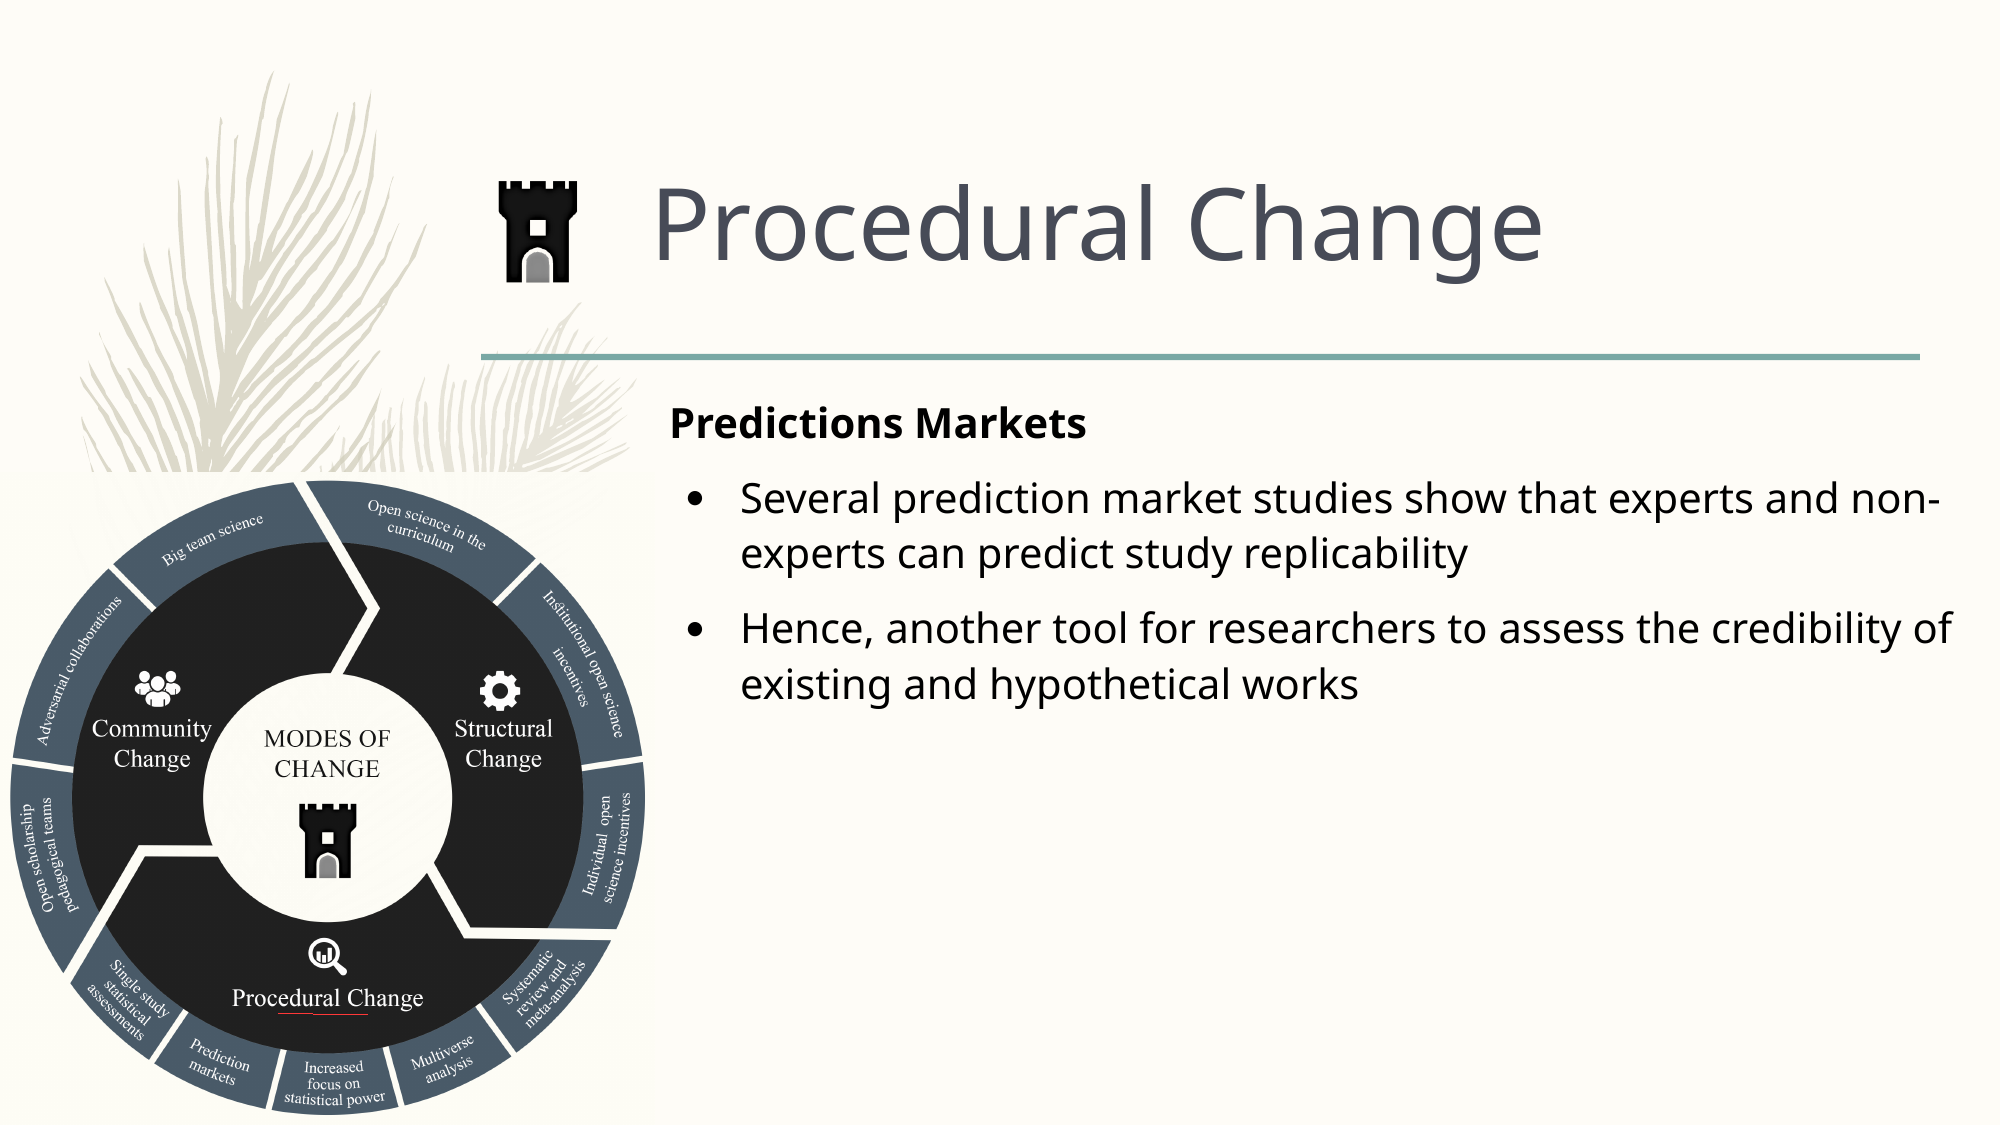

# Procedural Change
Predictions Markets
Several prediction market studies show that experts and non-experts can predict study replicability
Hence, another tool for researchers to assess the credibility of existing and hypothetical works